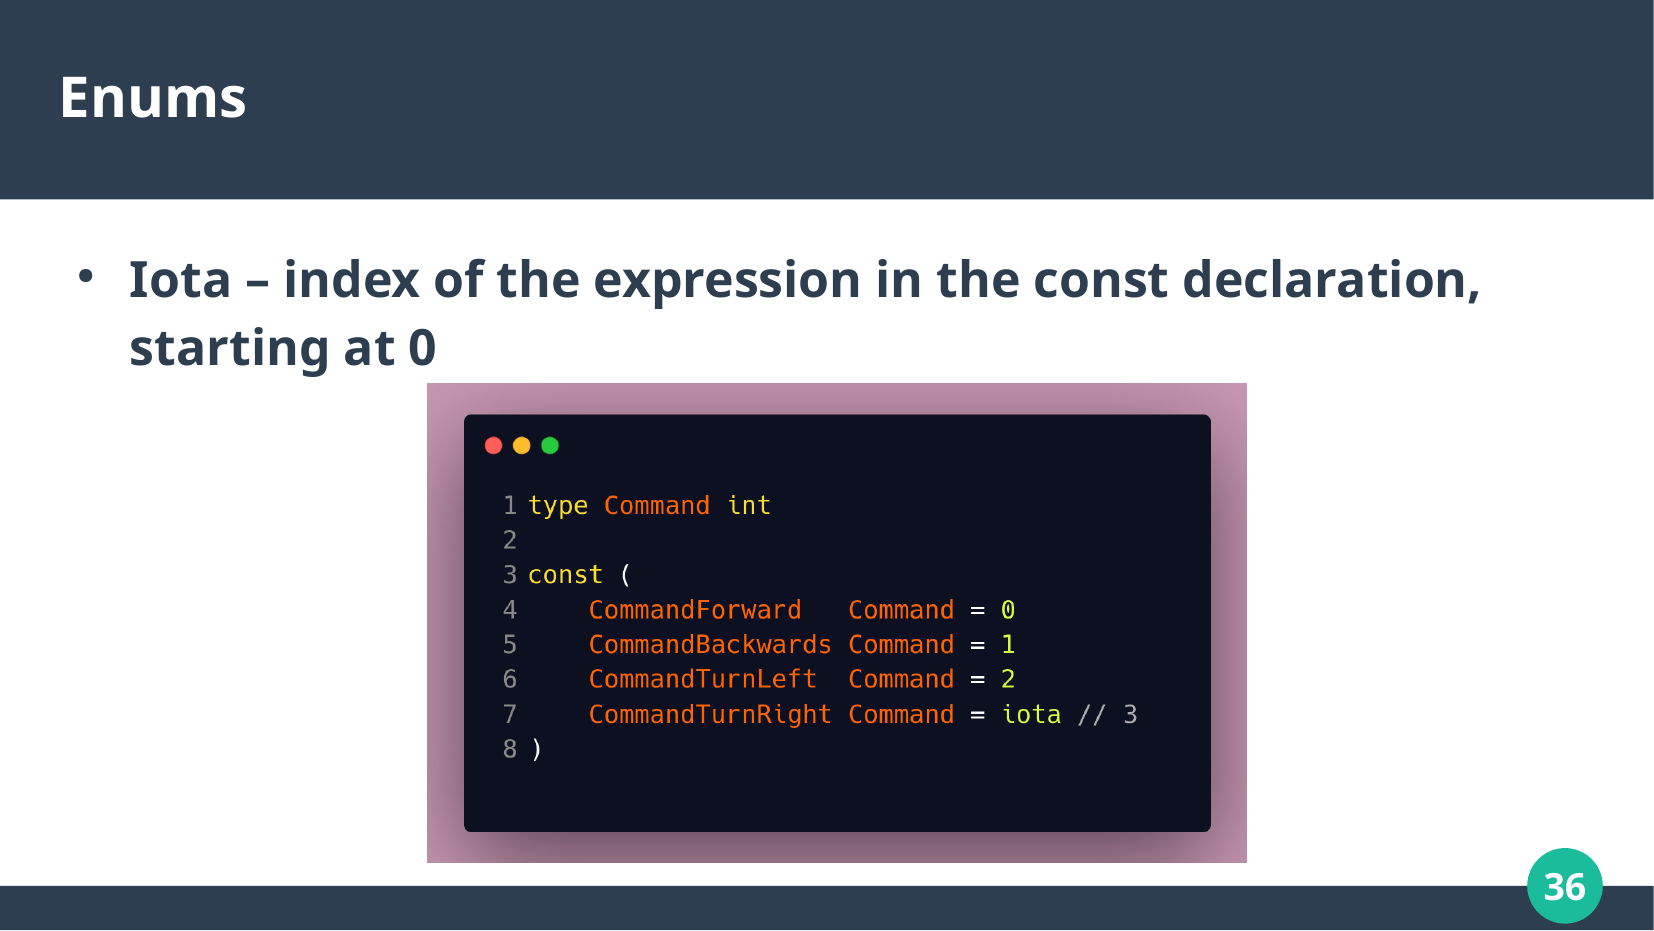

# Enums
Iota – index of the expression in the const declaration, starting at 0